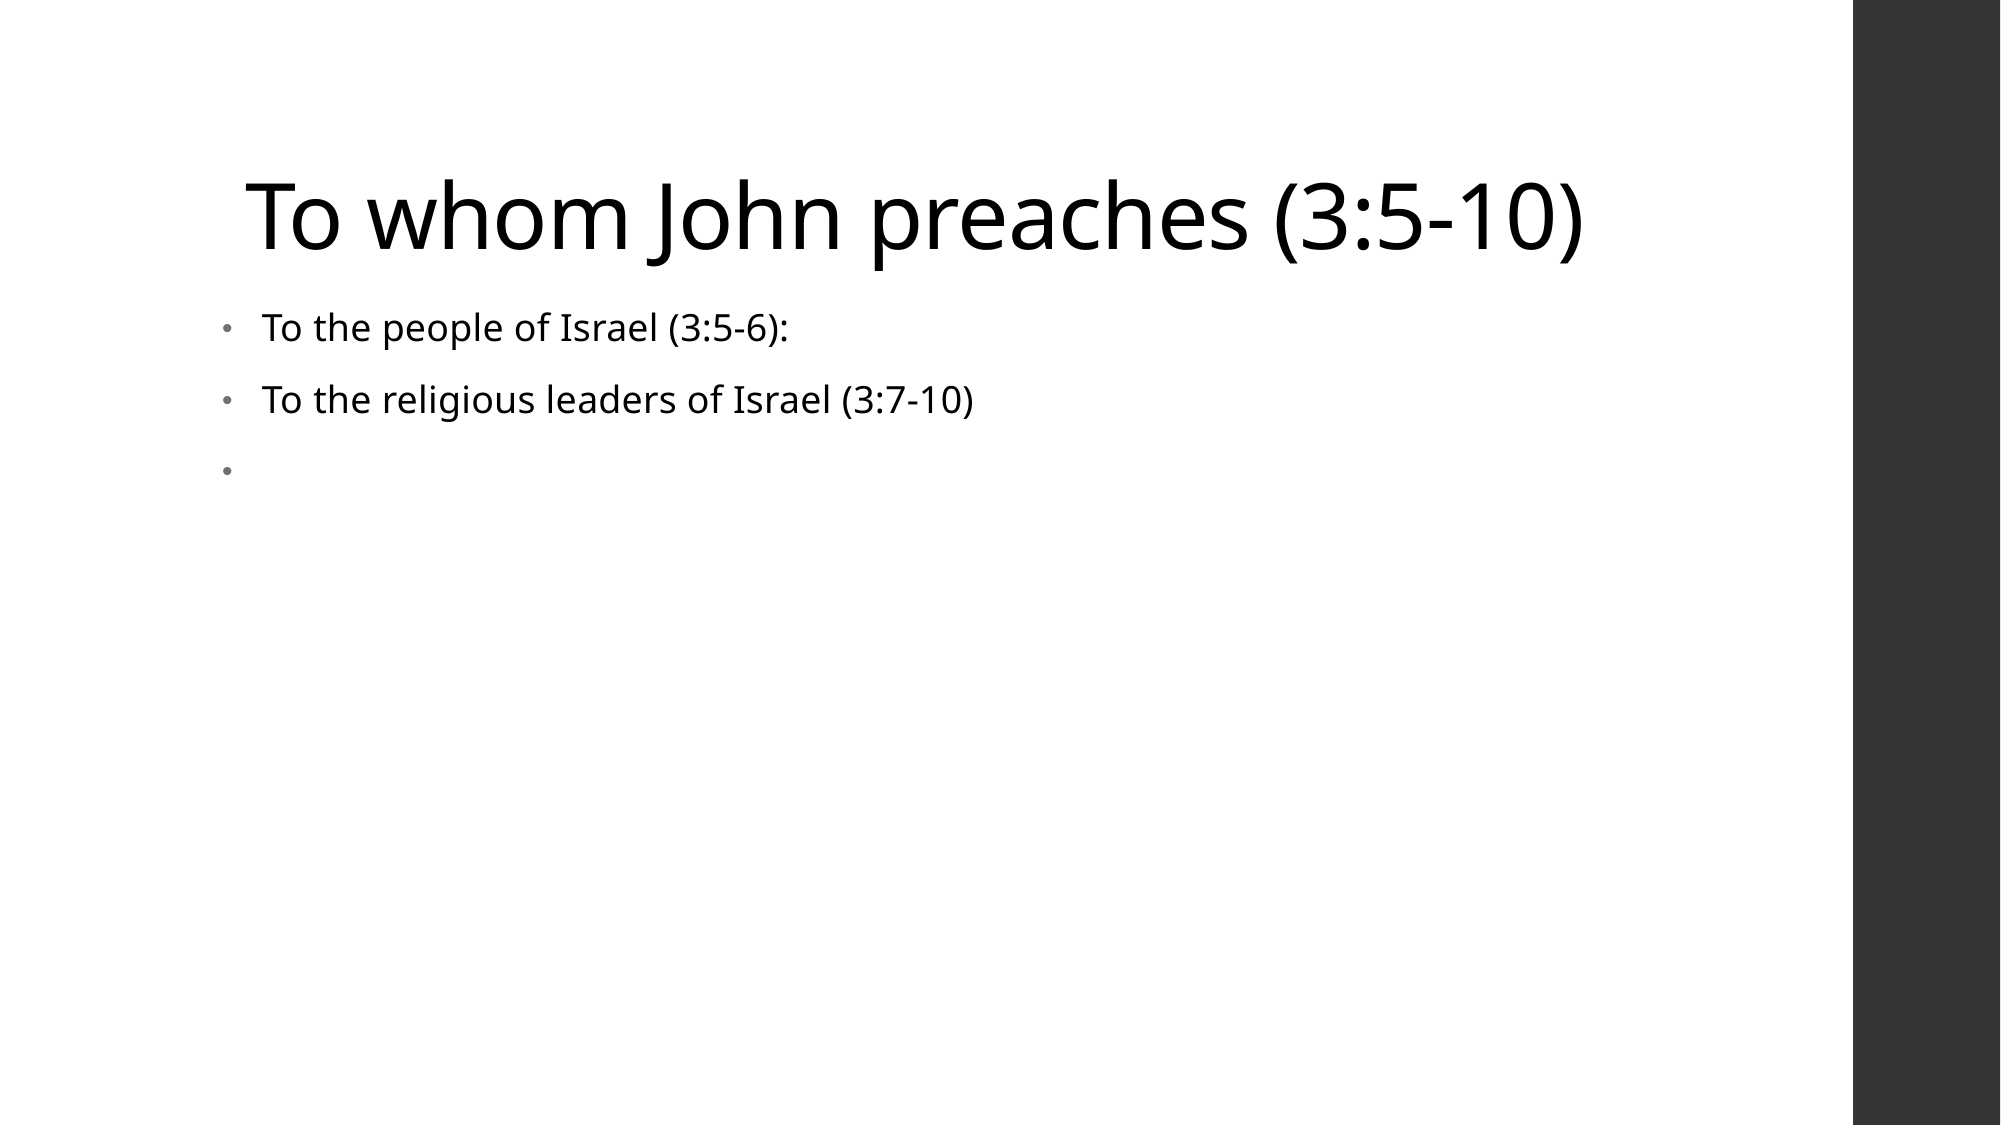

# To whom John preaches (3:5-10)
 To the people of Israel (3:5-6):
 To the religious leaders of Israel (3:7-10)